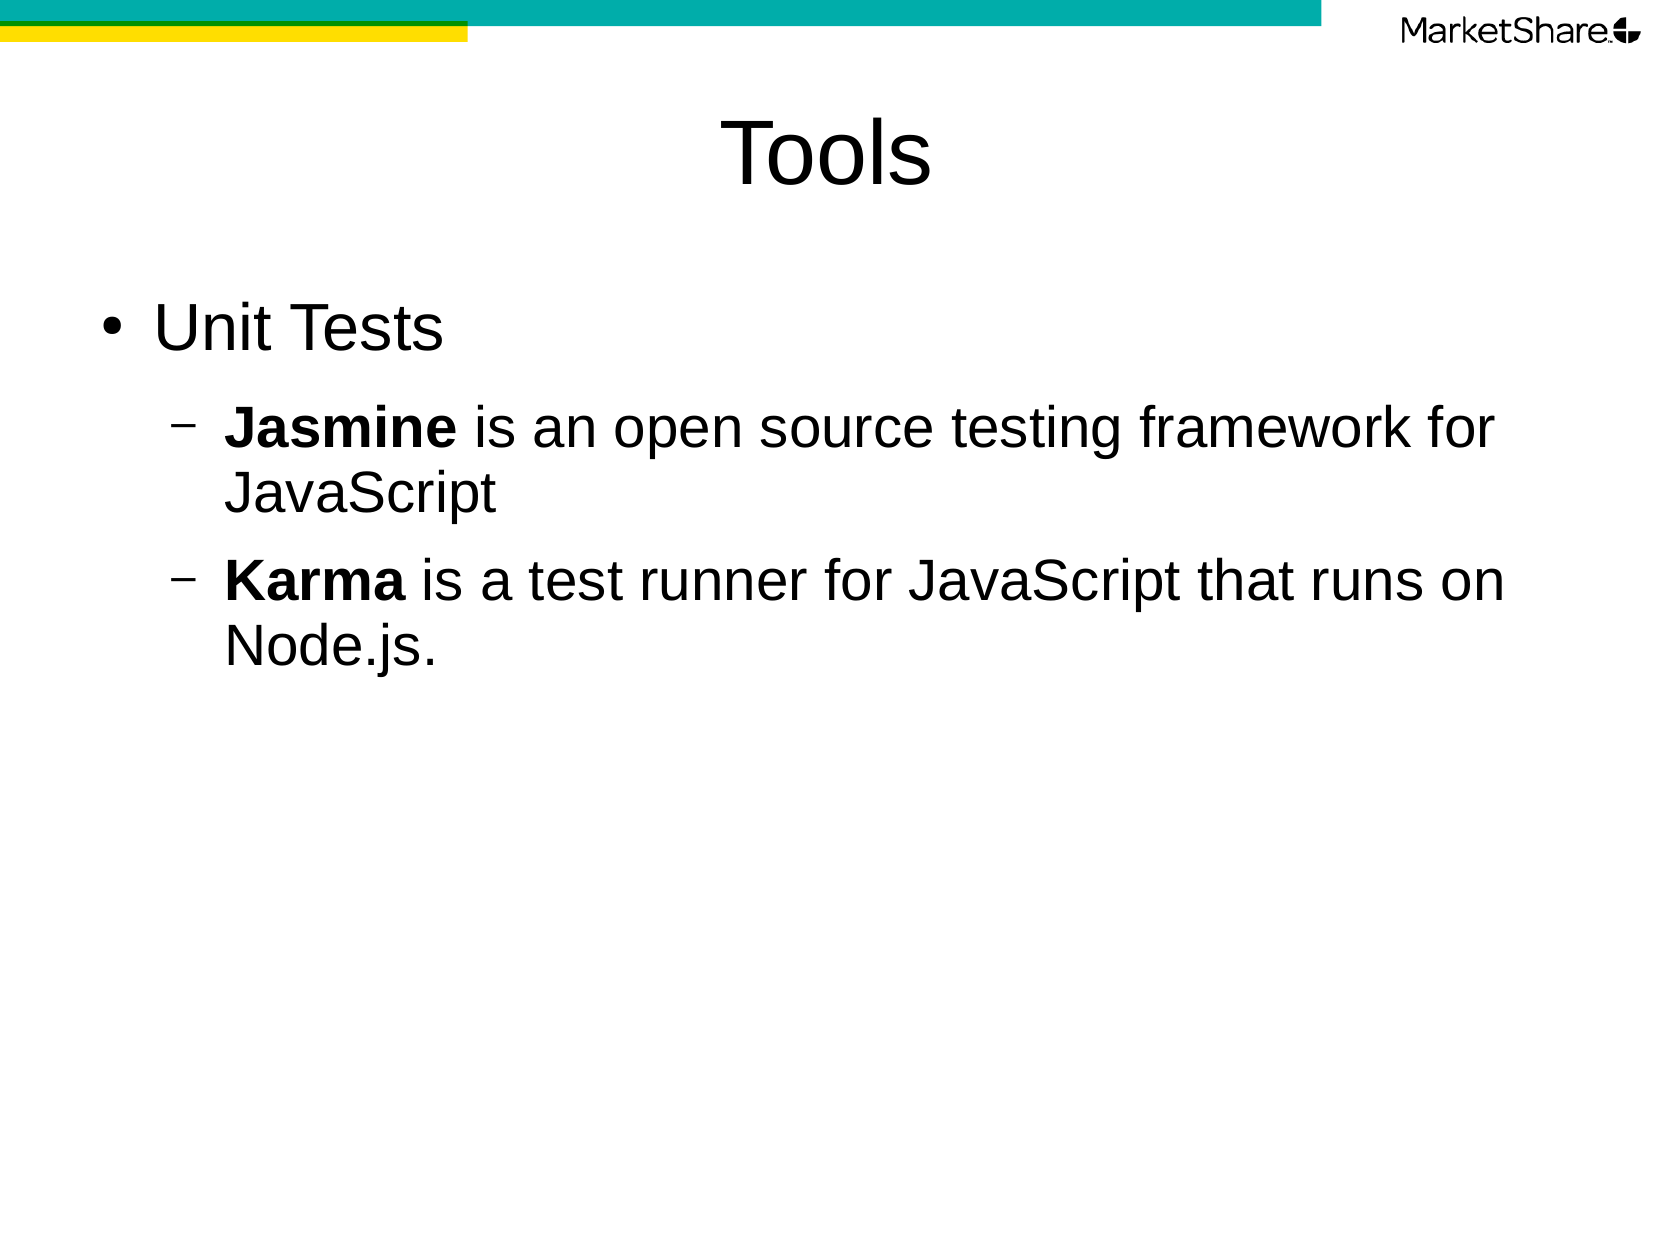

Tools
# Unit Tests
Jasmine is an open source testing framework for JavaScript
Karma is a test runner for JavaScript that runs on Node.js.